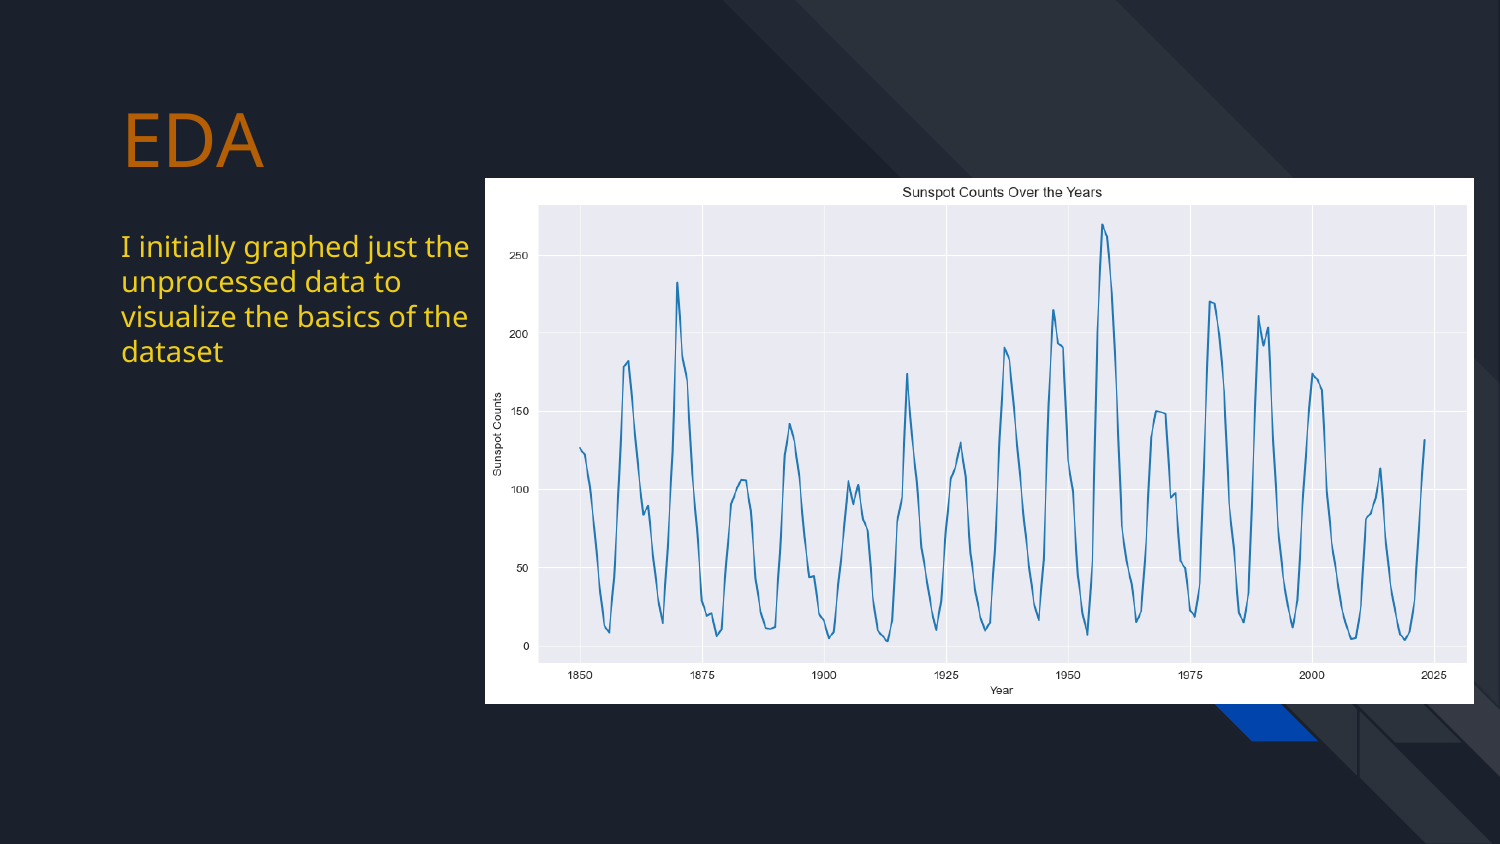

# EDA
I initially graphed just the unprocessed data to visualize the basics of the dataset